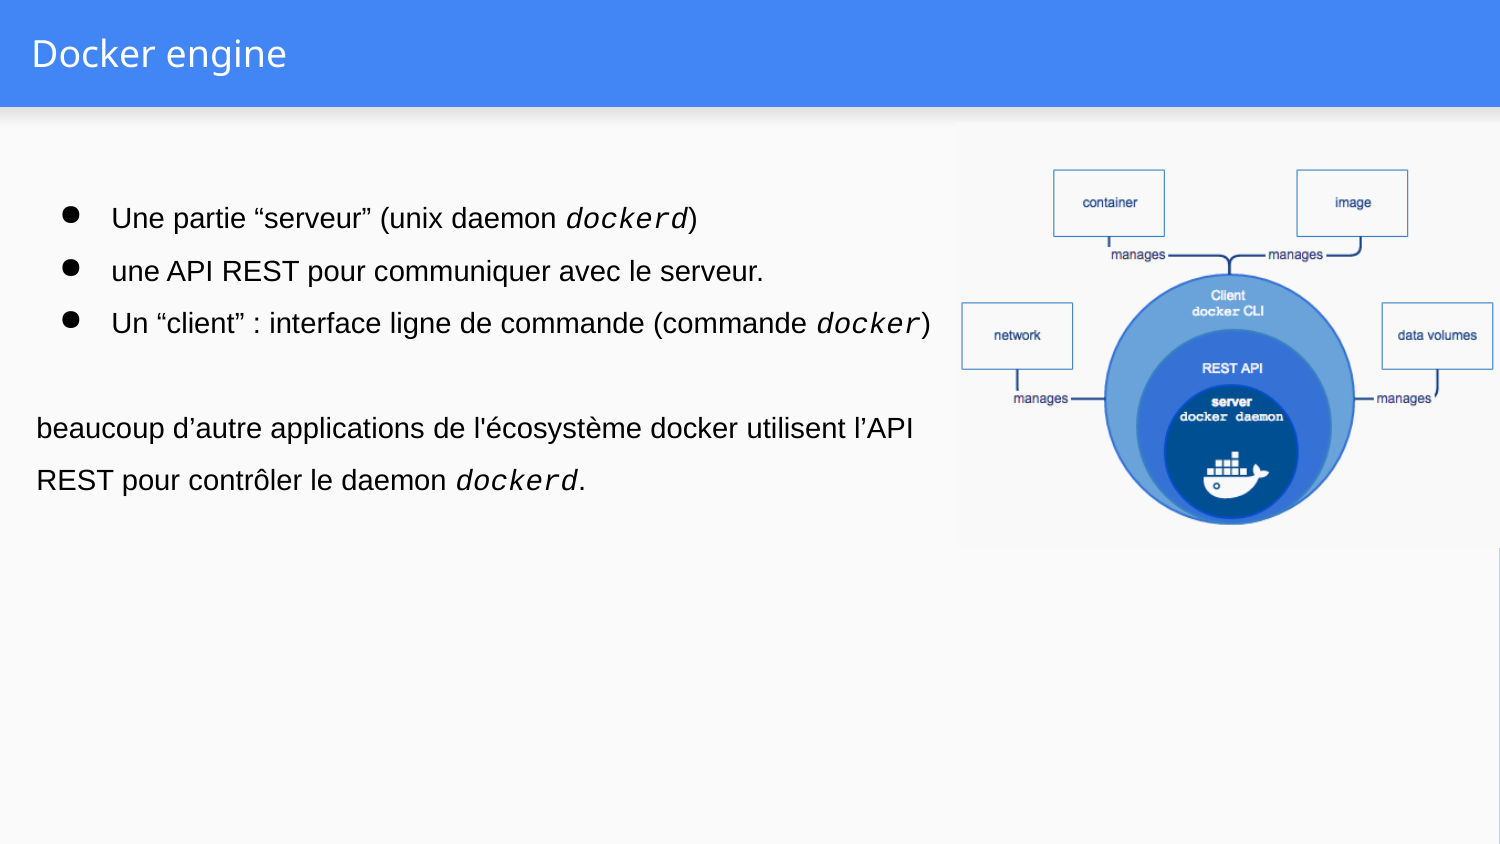

# Docker engine
Une partie “serveur” (unix daemon dockerd)
une API REST pour communiquer avec le serveur.
Un “client” : interface ligne de commande (commande docker)
beaucoup d’autre applications de l'écosystème docker utilisent l’API REST pour contrôler le daemon dockerd.